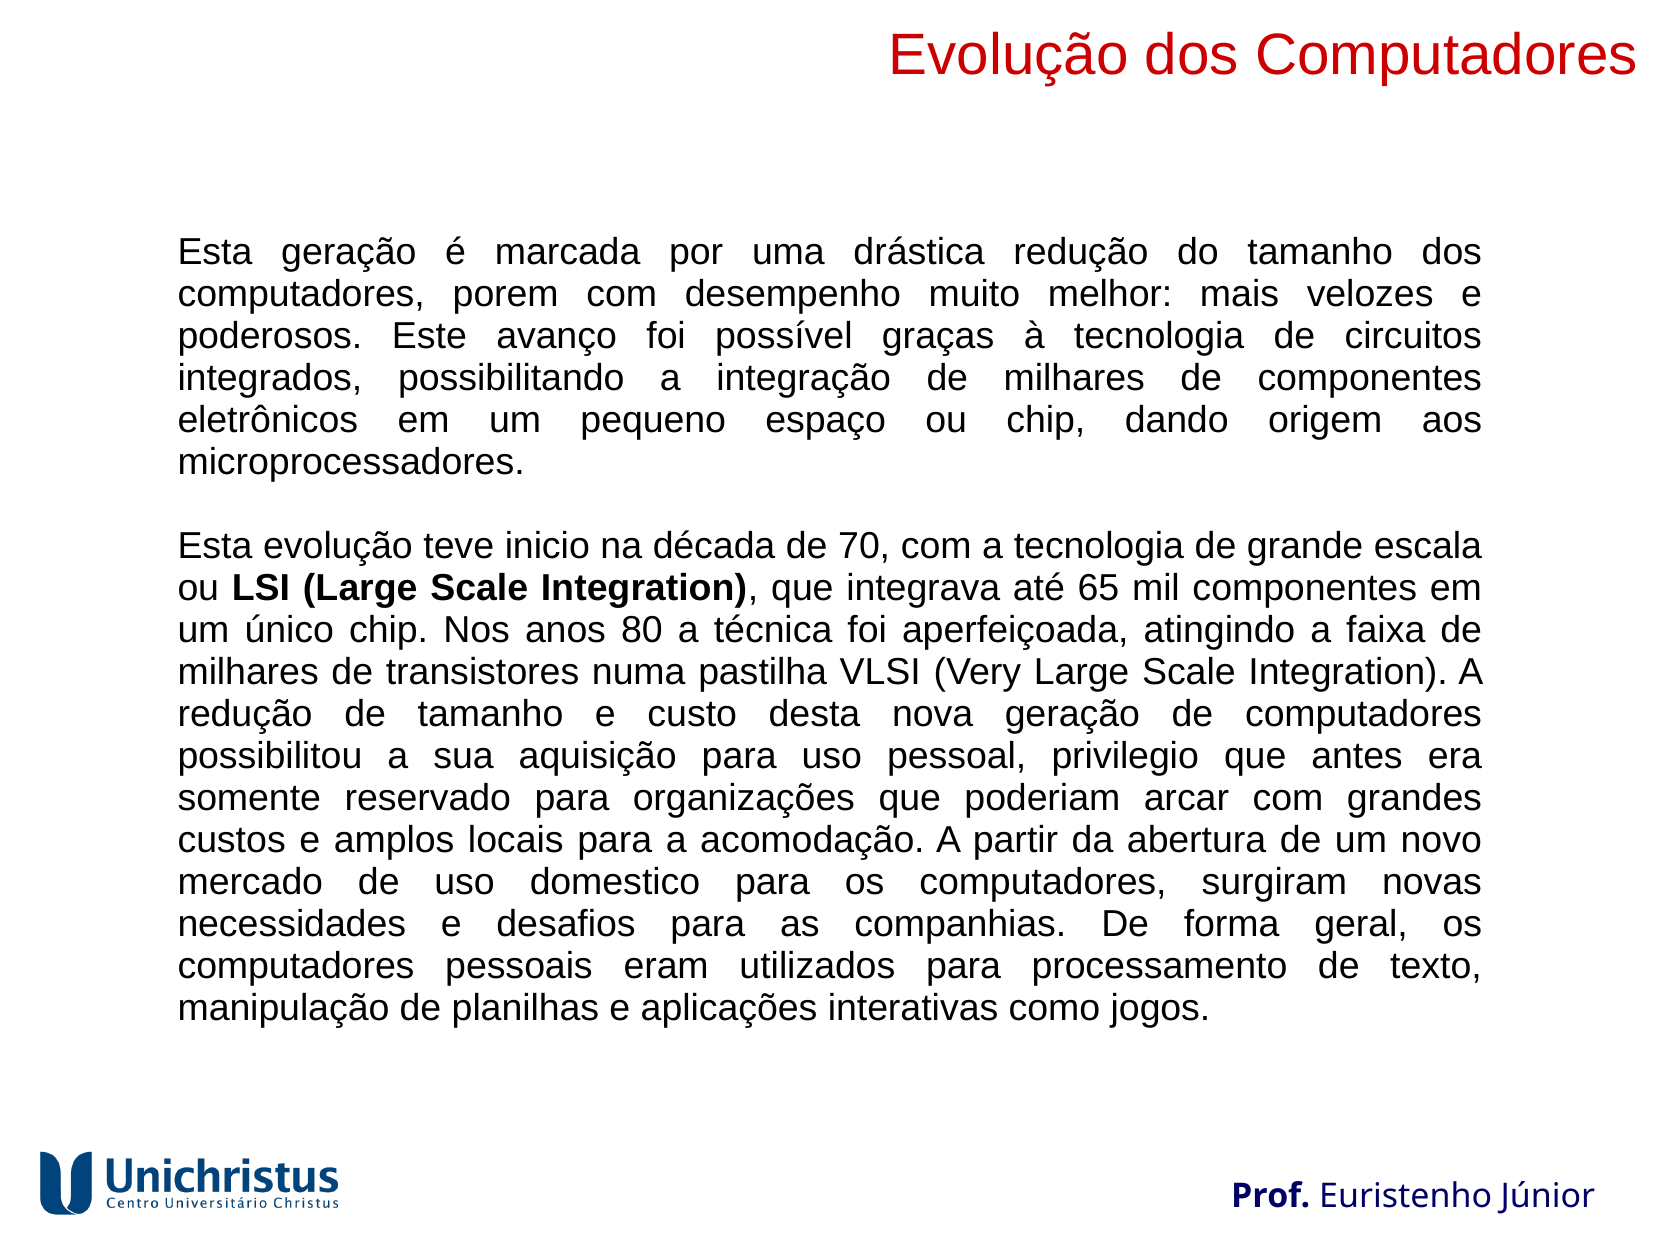

Evolução dos Computadores
Esta geração é marcada por uma drástica redução do tamanho dos computadores, porem com desempenho muito melhor: mais velozes e poderosos. Este avanço foi possível graças à tecnologia de circuitos integrados, possibilitando a integração de milhares de componentes eletrônicos em um pequeno espaço ou chip, dando origem aos microprocessadores.
Esta evolução teve inicio na década de 70, com a tecnologia de grande escala ou LSI (Large Scale Integration), que integrava até 65 mil componentes em um único chip. Nos anos 80 a técnica foi aperfeiçoada, atingindo a faixa de milhares de transistores numa pastilha VLSI (Very Large Scale Integration). A redução de tamanho e custo desta nova geração de computadores possibilitou a sua aquisição para uso pessoal, privilegio que antes era somente reservado para organizações que poderiam arcar com grandes custos e amplos locais para a acomodação. A partir da abertura de um novo mercado de uso domestico para os computadores, surgiram novas necessidades e desafios para as companhias. De forma geral, os computadores pessoais eram utilizados para processamento de texto, manipulação de planilhas e aplicações interativas como jogos.
Prof. Euristenho Júnior